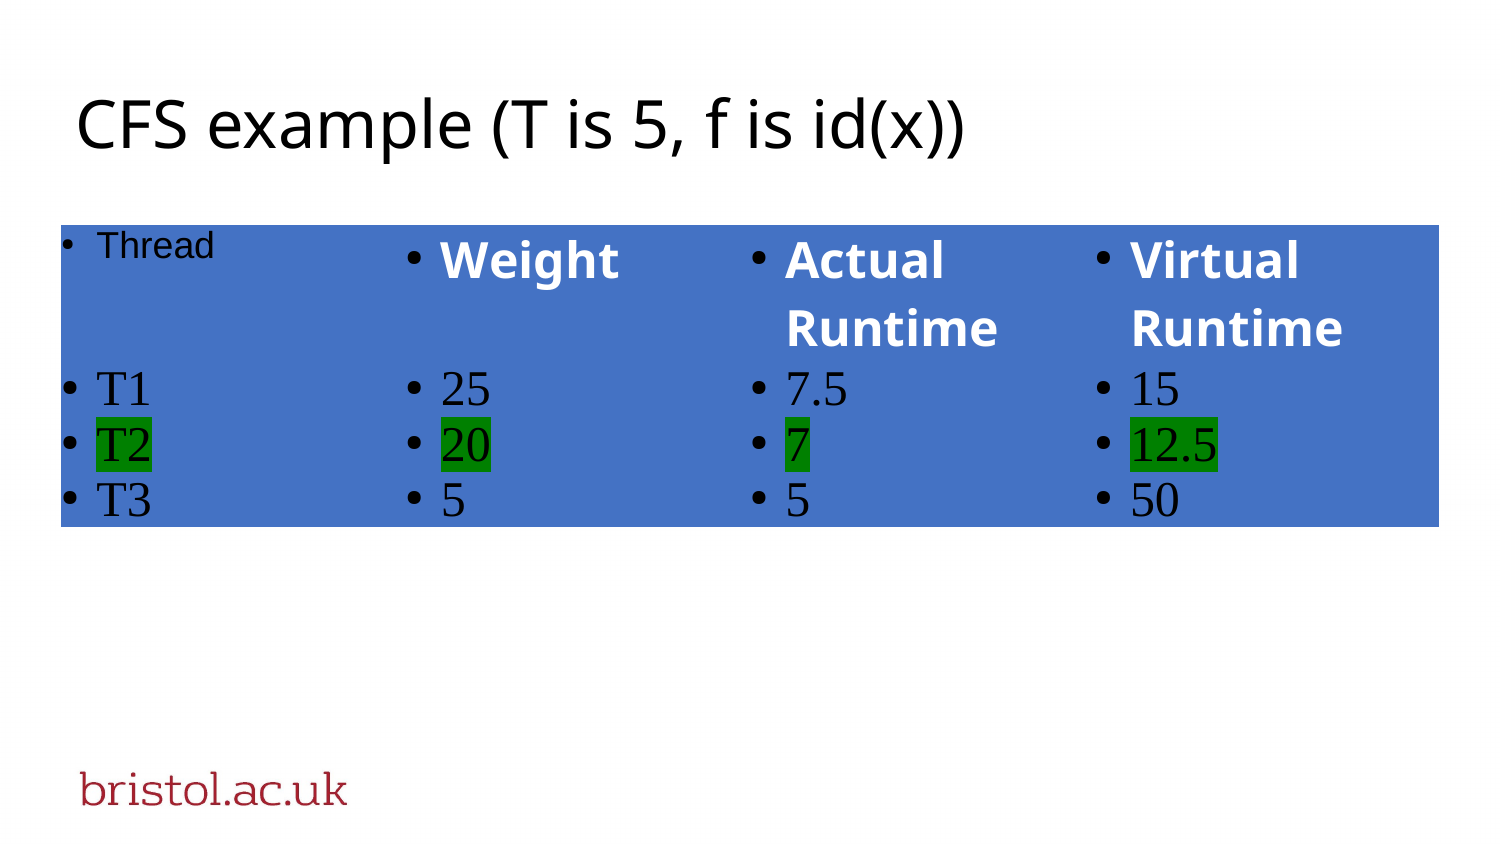

# CFS example (T is 5, f is id(x))
| Thread | Weight | Actual Runtime | Virtual Runtime |
| --- | --- | --- | --- |
| T1 | 25 | 7.5 | 15 |
| T2 | 20 | 7 | 12.5 |
| T3 | 5 | 5 | 50 |